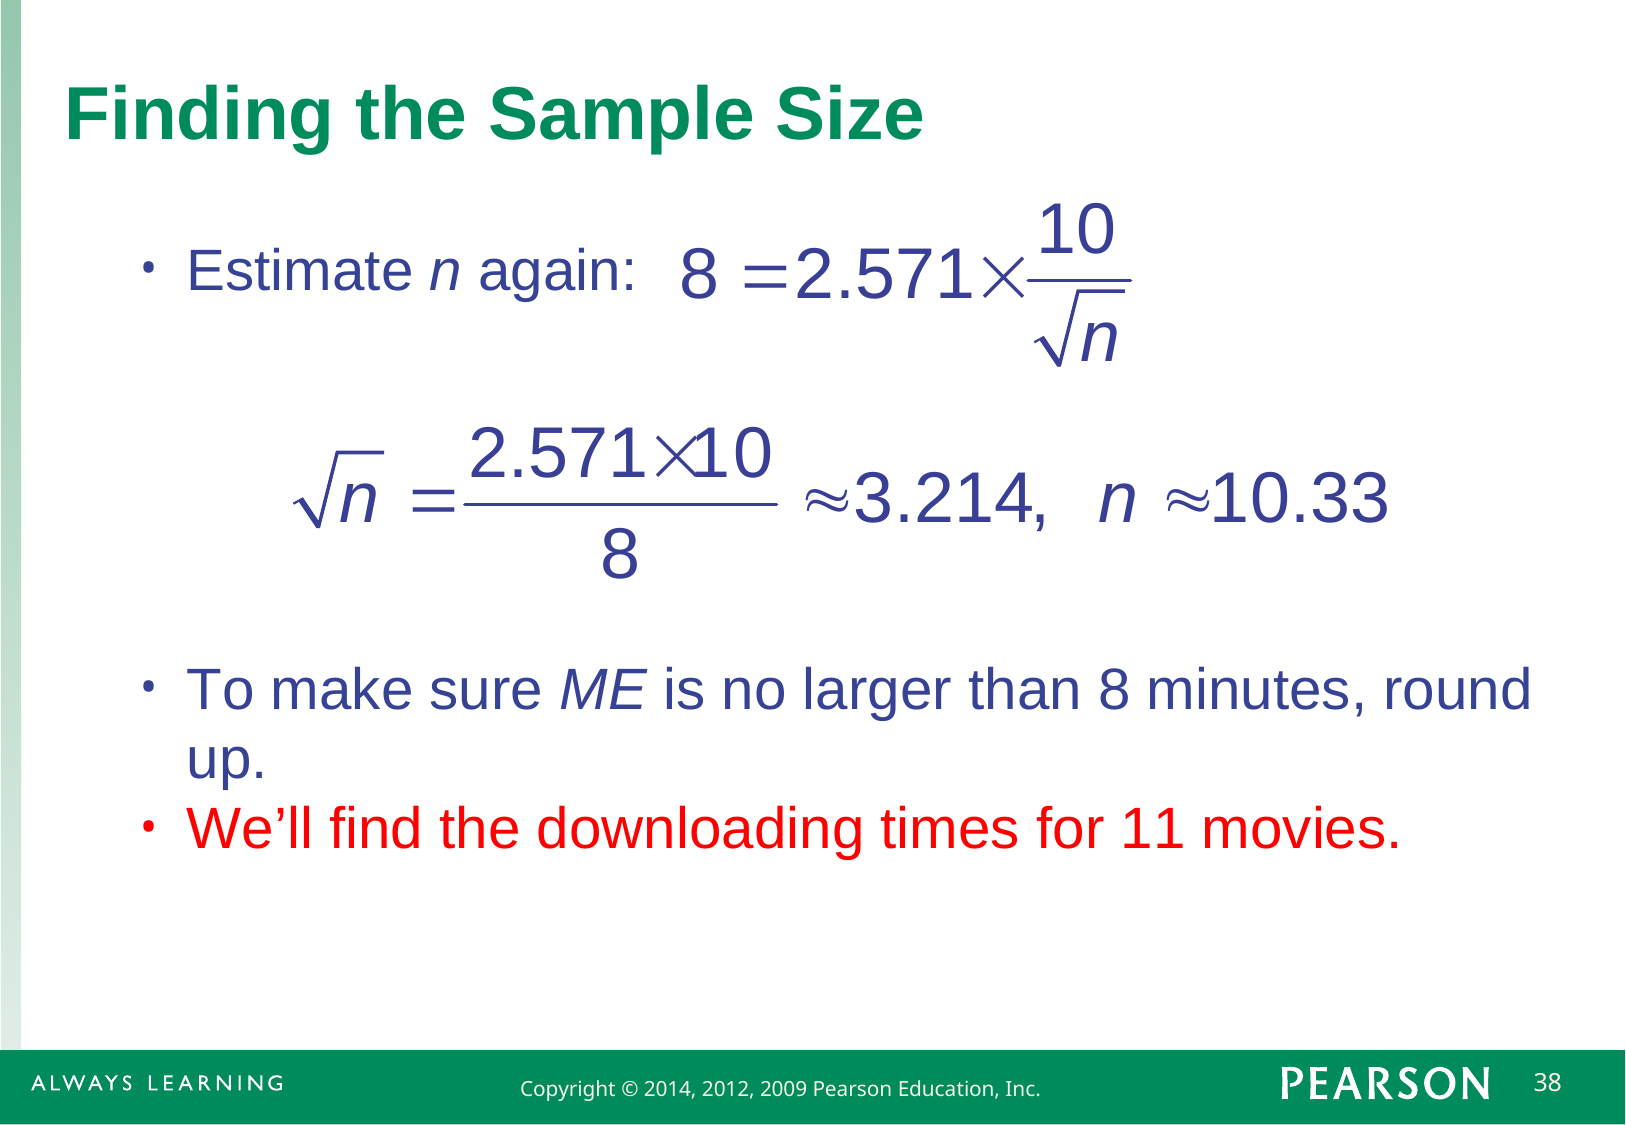

# Finding the Sample Size
Estimate n again:
To make sure ME is no larger than 8 minutes, round up.
We’ll find the downloading times for 11 movies.